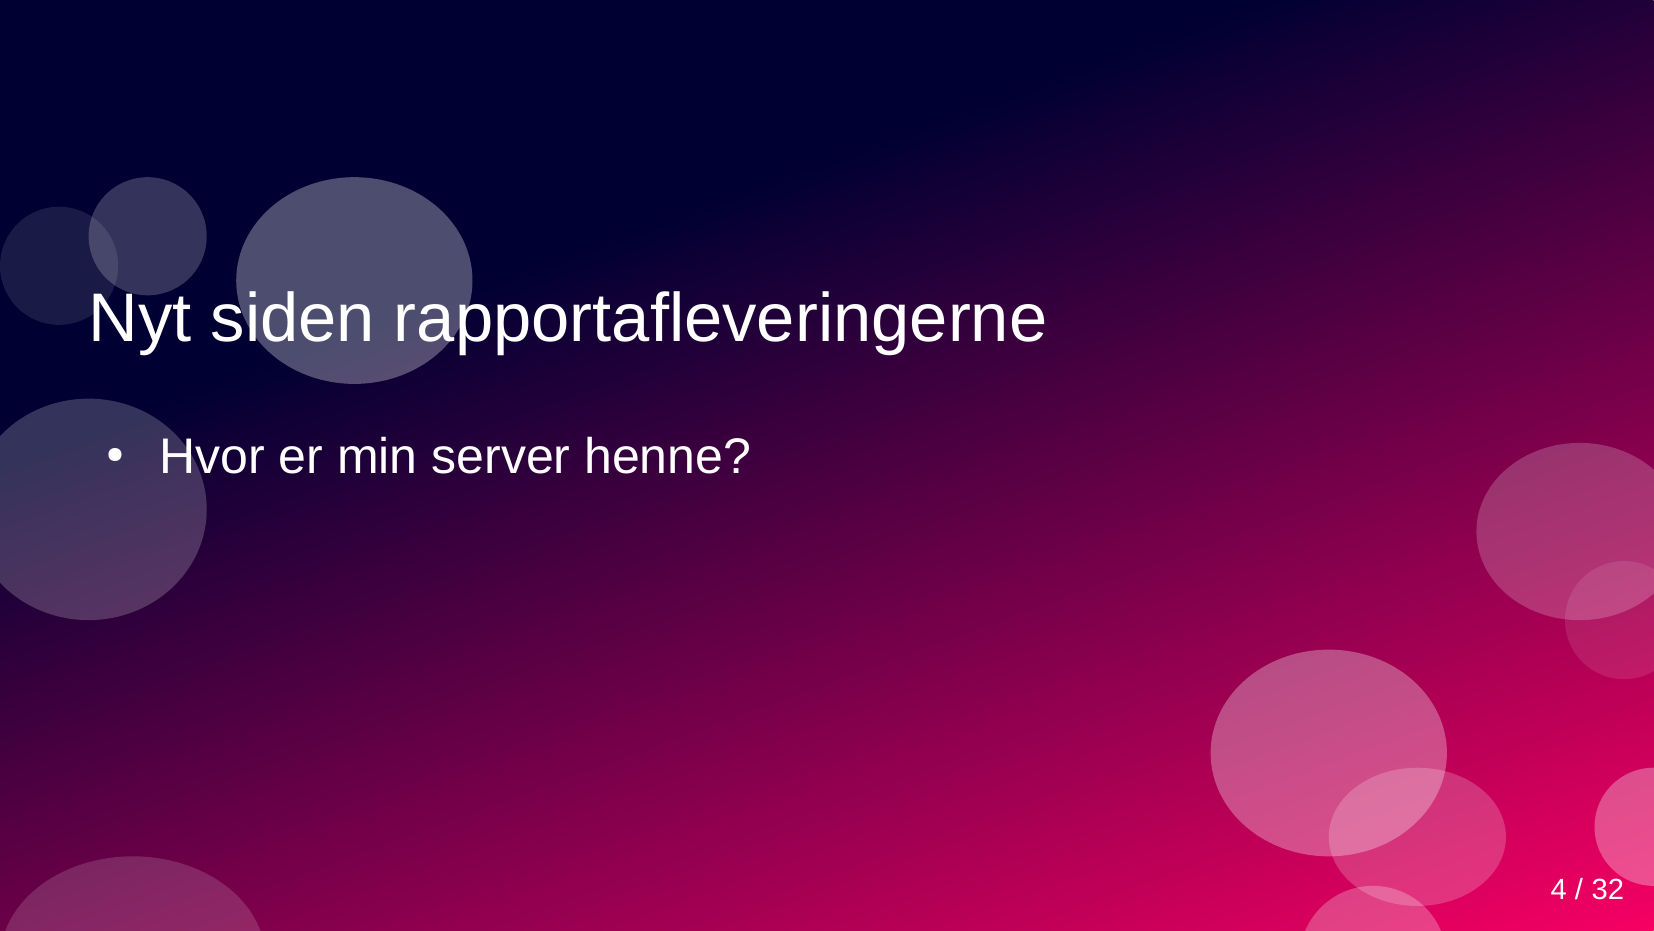

# Nyt siden rapportafleveringerne
Hvor er min server henne?
4